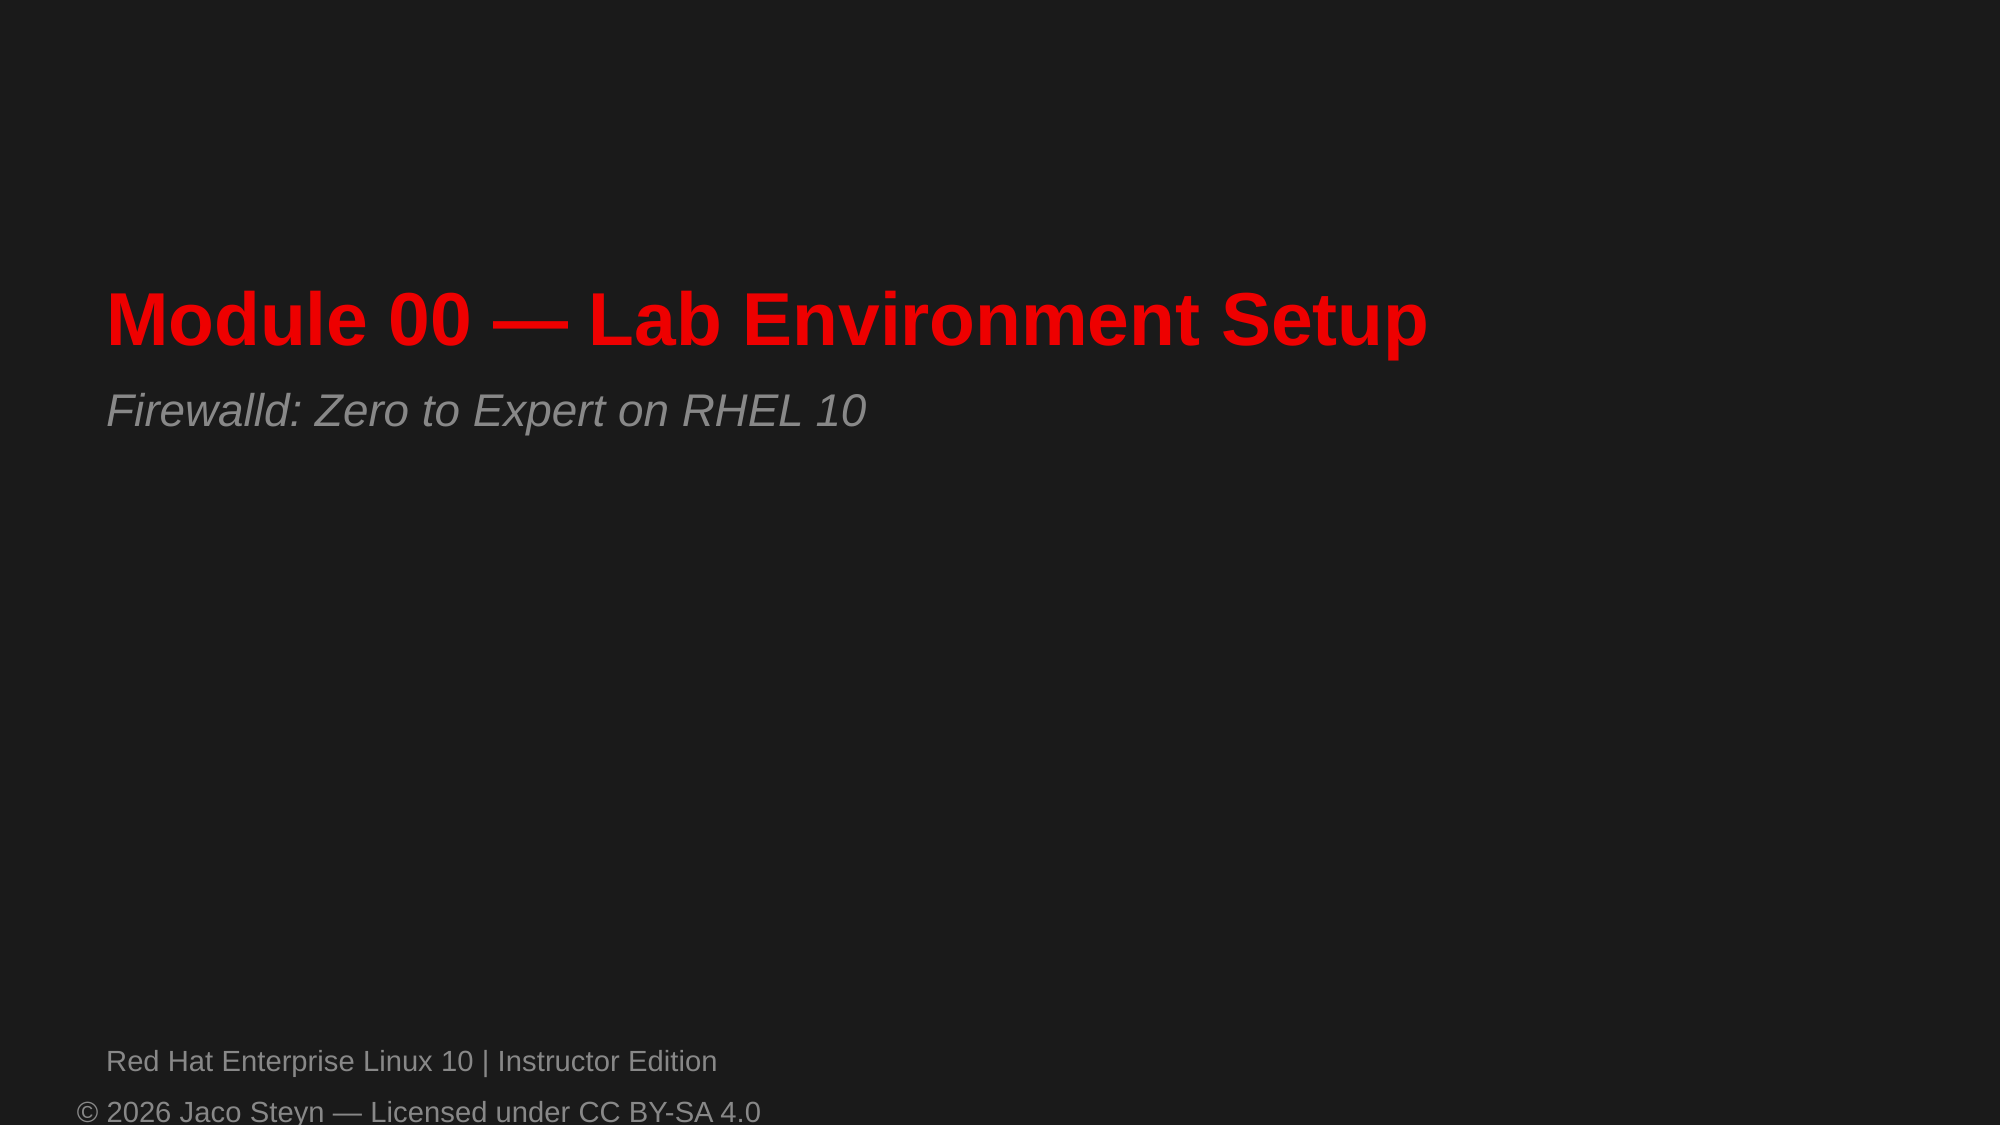

Module 00 — Lab Environment Setup
Firewalld: Zero to Expert on RHEL 10
Red Hat Enterprise Linux 10 | Instructor Edition
© 2026 Jaco Steyn — Licensed under CC BY-SA 4.0